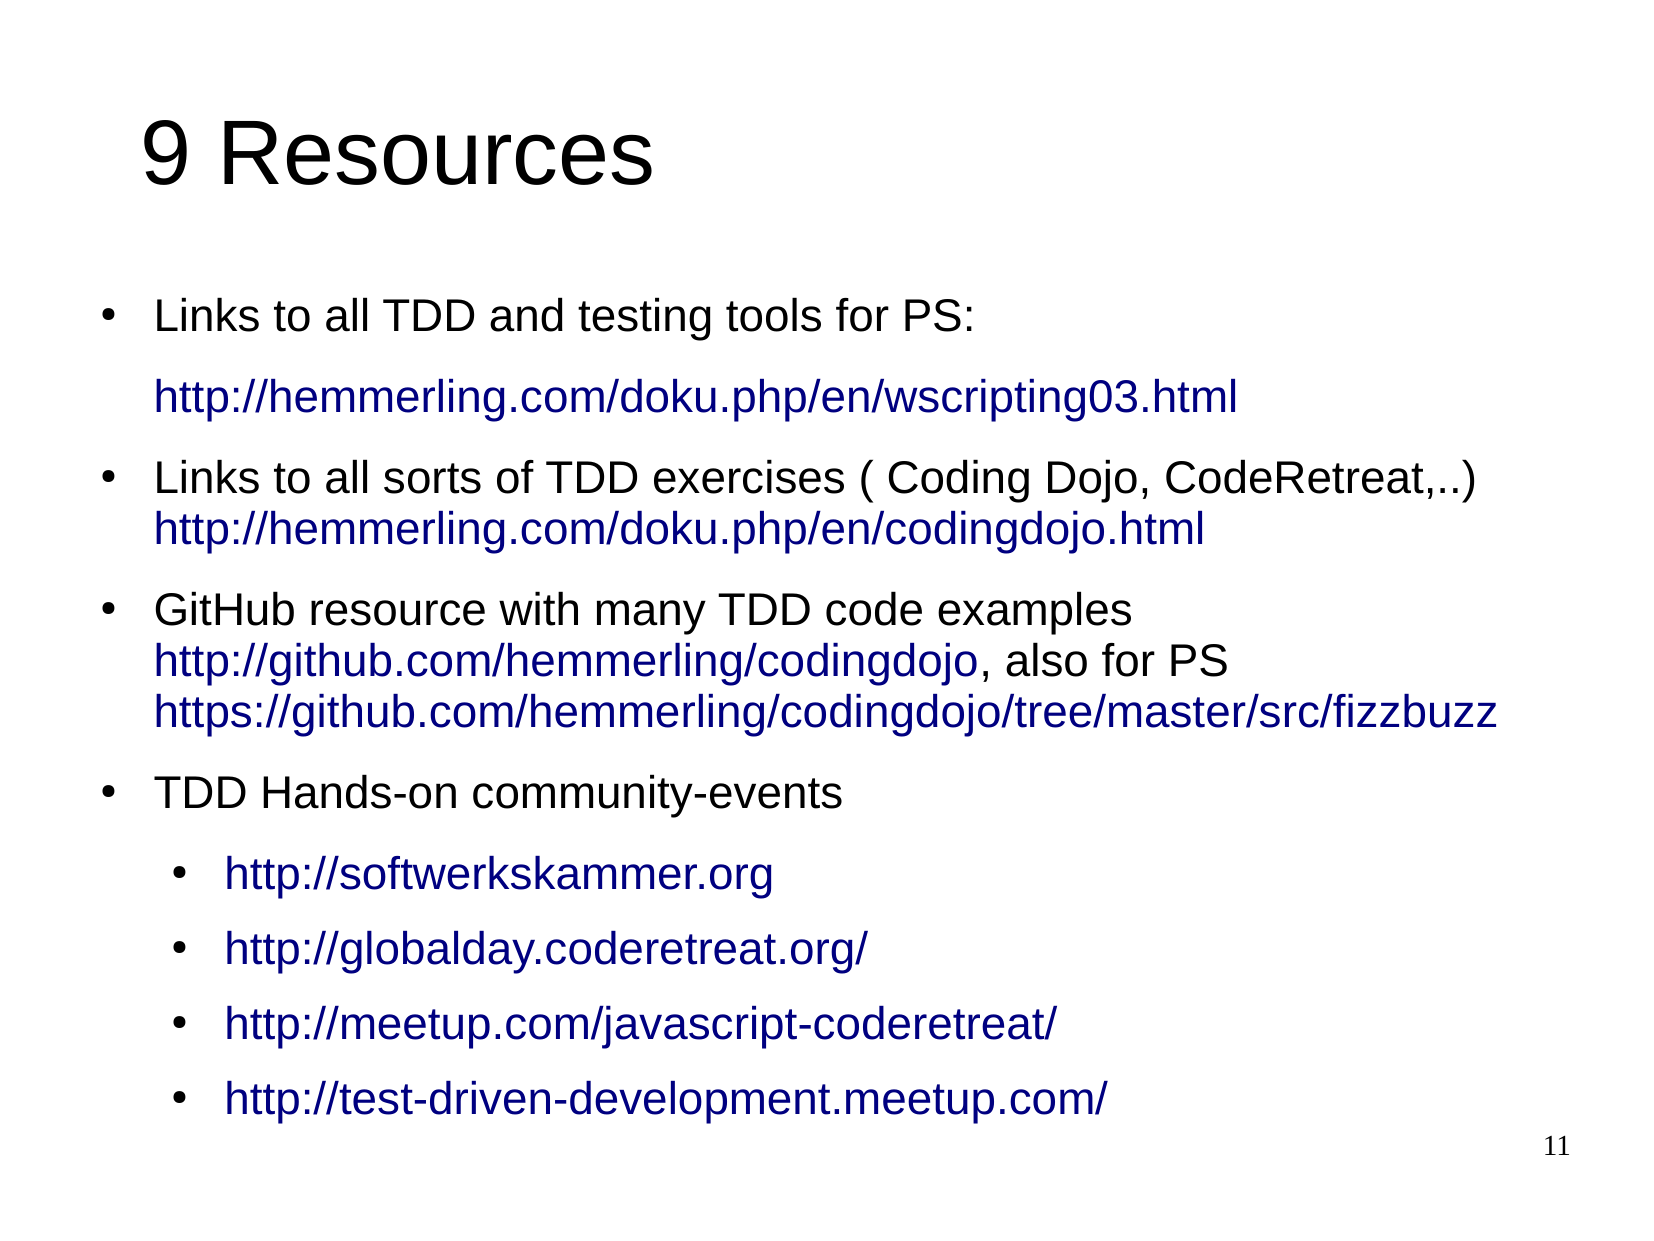

# 9 Resources
Links to all TDD and testing tools for PS:
http://hemmerling.com/doku.php/en/wscripting03.html
Links to all sorts of TDD exercises ( Coding Dojo, CodeRetreat,..) http://hemmerling.com/doku.php/en/codingdojo.html
GitHub resource with many TDD code examples http://github.com/hemmerling/codingdojo, also for PS https://github.com/hemmerling/codingdojo/tree/master/src/fizzbuzz
TDD Hands-on community-events
http://softwerkskammer.org
http://globalday.coderetreat.org/
http://meetup.com/javascript-coderetreat/
http://test-driven-development.meetup.com/
11